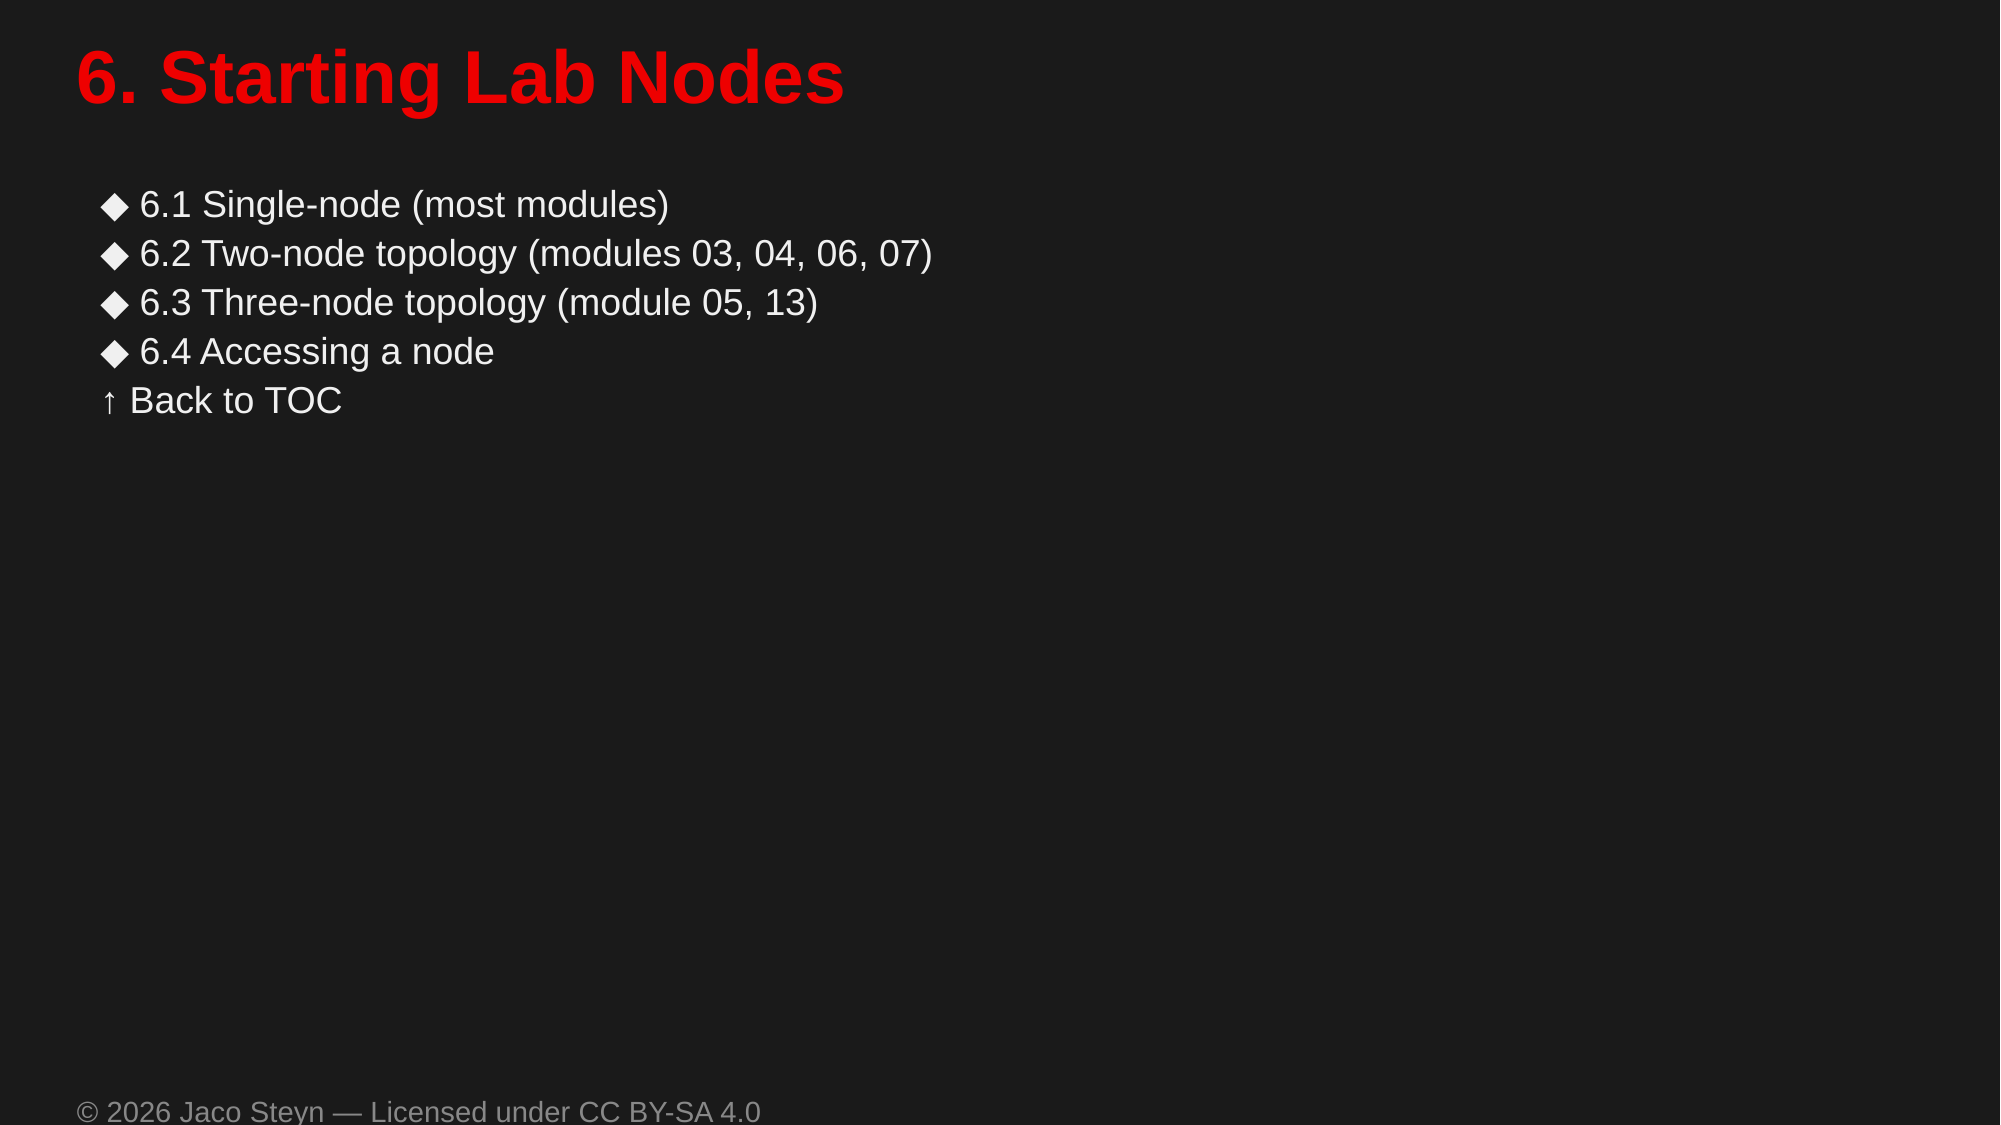

6. Starting Lab Nodes
◆ 6.1 Single-node (most modules)
◆ 6.2 Two-node topology (modules 03, 04, 06, 07)
◆ 6.3 Three-node topology (module 05, 13)
◆ 6.4 Accessing a node
↑ Back to TOC
© 2026 Jaco Steyn — Licensed under CC BY-SA 4.0